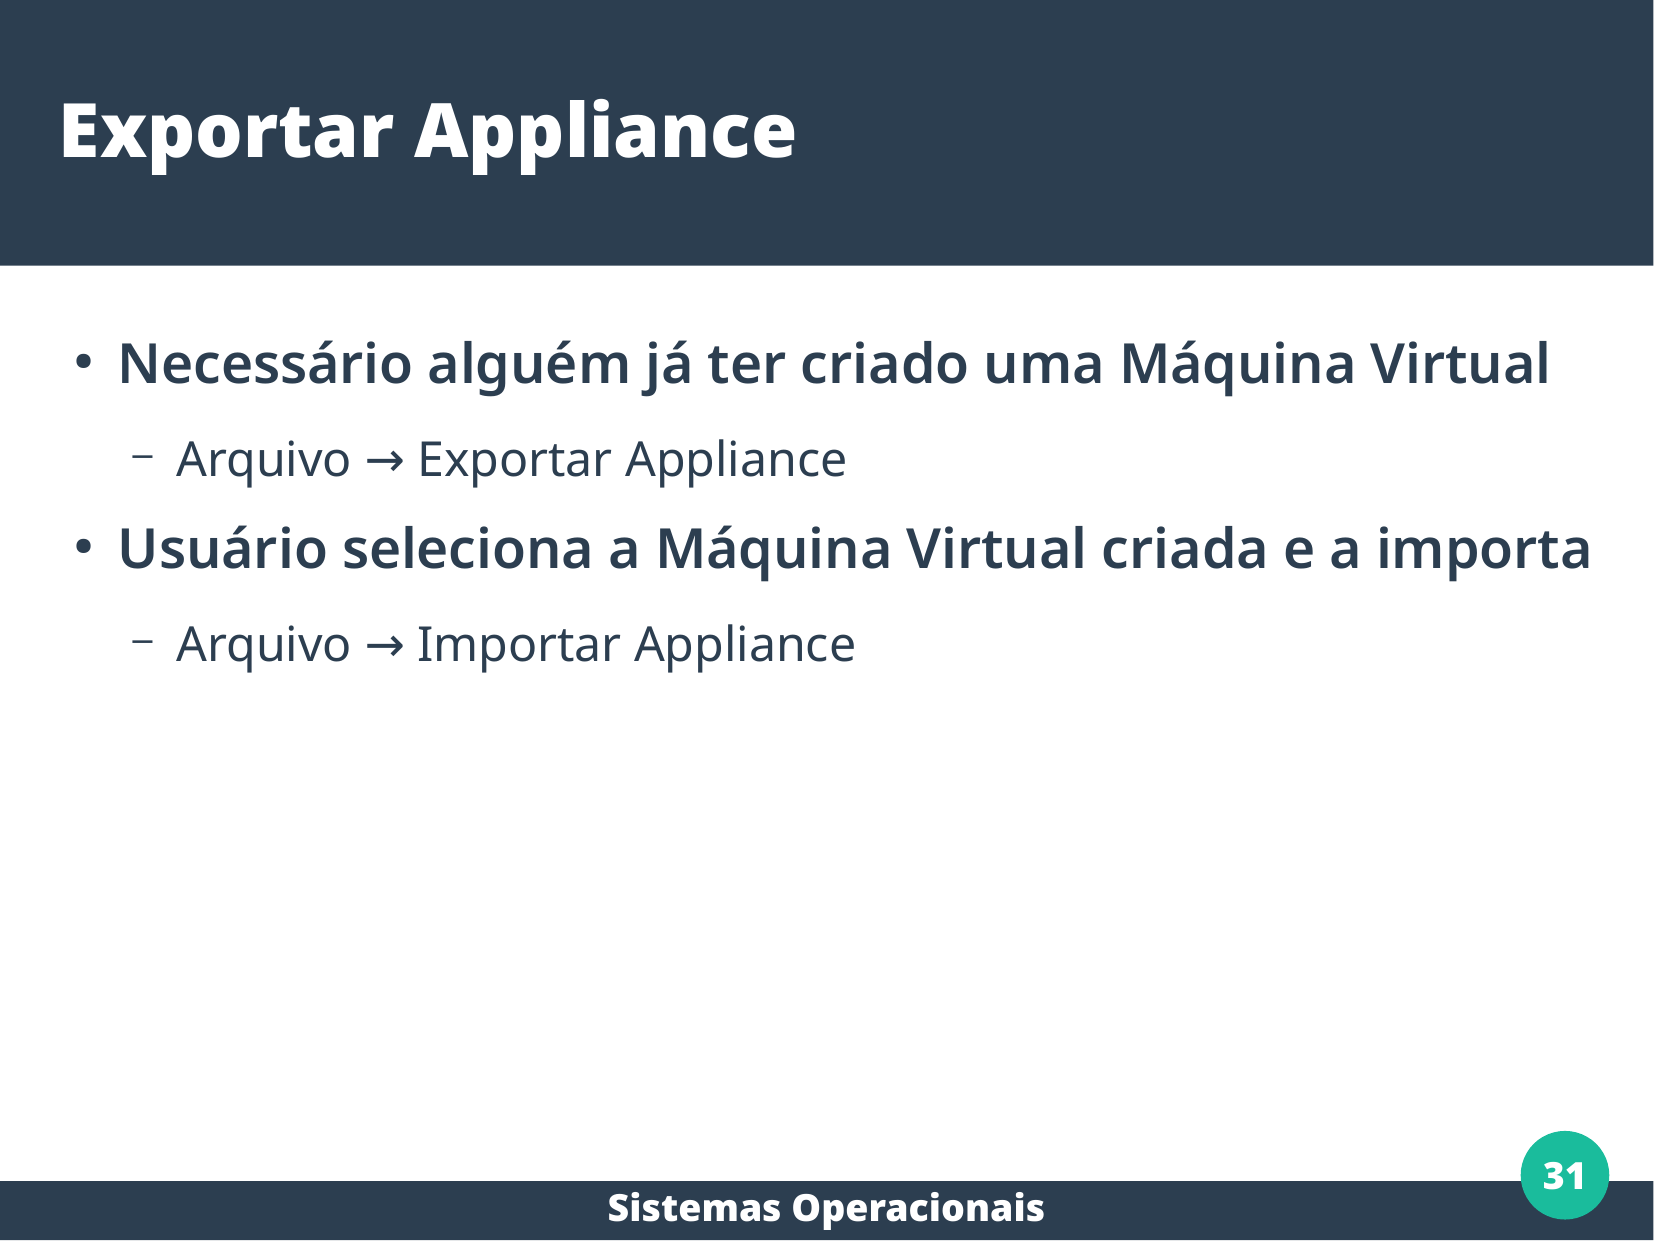

# Exportar Appliance
Necessário alguém já ter criado uma Máquina Virtual
Arquivo → Exportar Appliance
Usuário seleciona a Máquina Virtual criada e a importa
Arquivo → Importar Appliance
31
Sistemas Operacionais